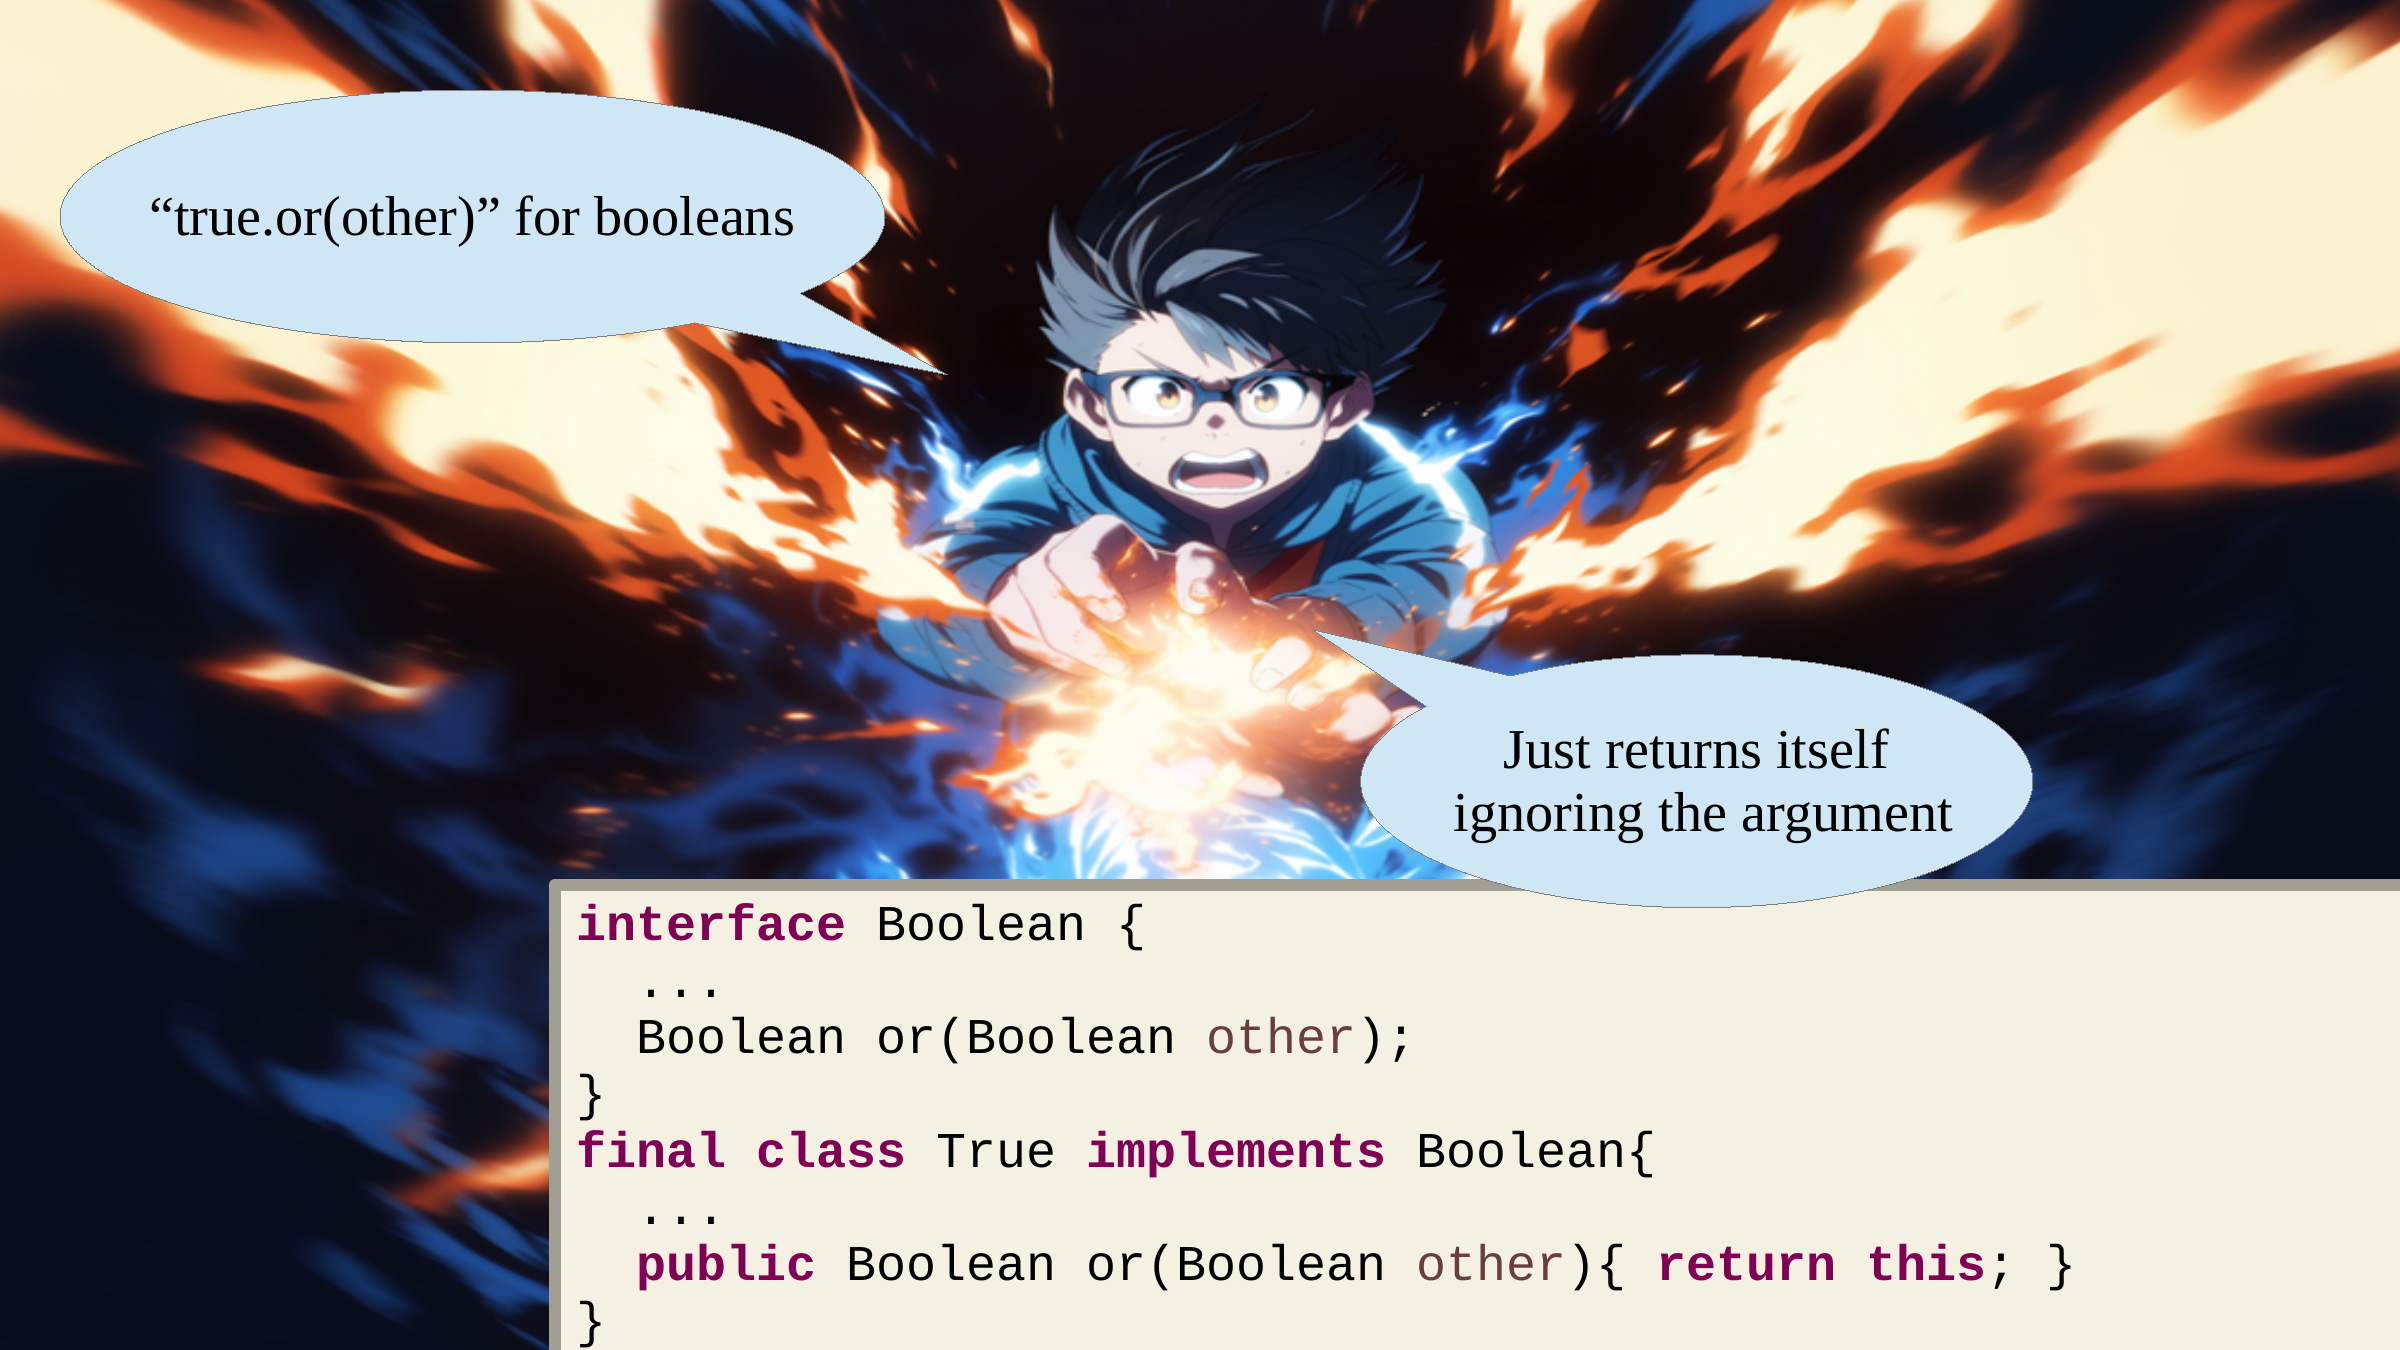

“true.or(other)” for booleans
Just returns itself
 ignoring the argument
interface Boolean {
 ...
 Boolean or(Boolean other);
}
final class True implements Boolean{
 ...
 public Boolean or(Boolean other){ return this; }
}